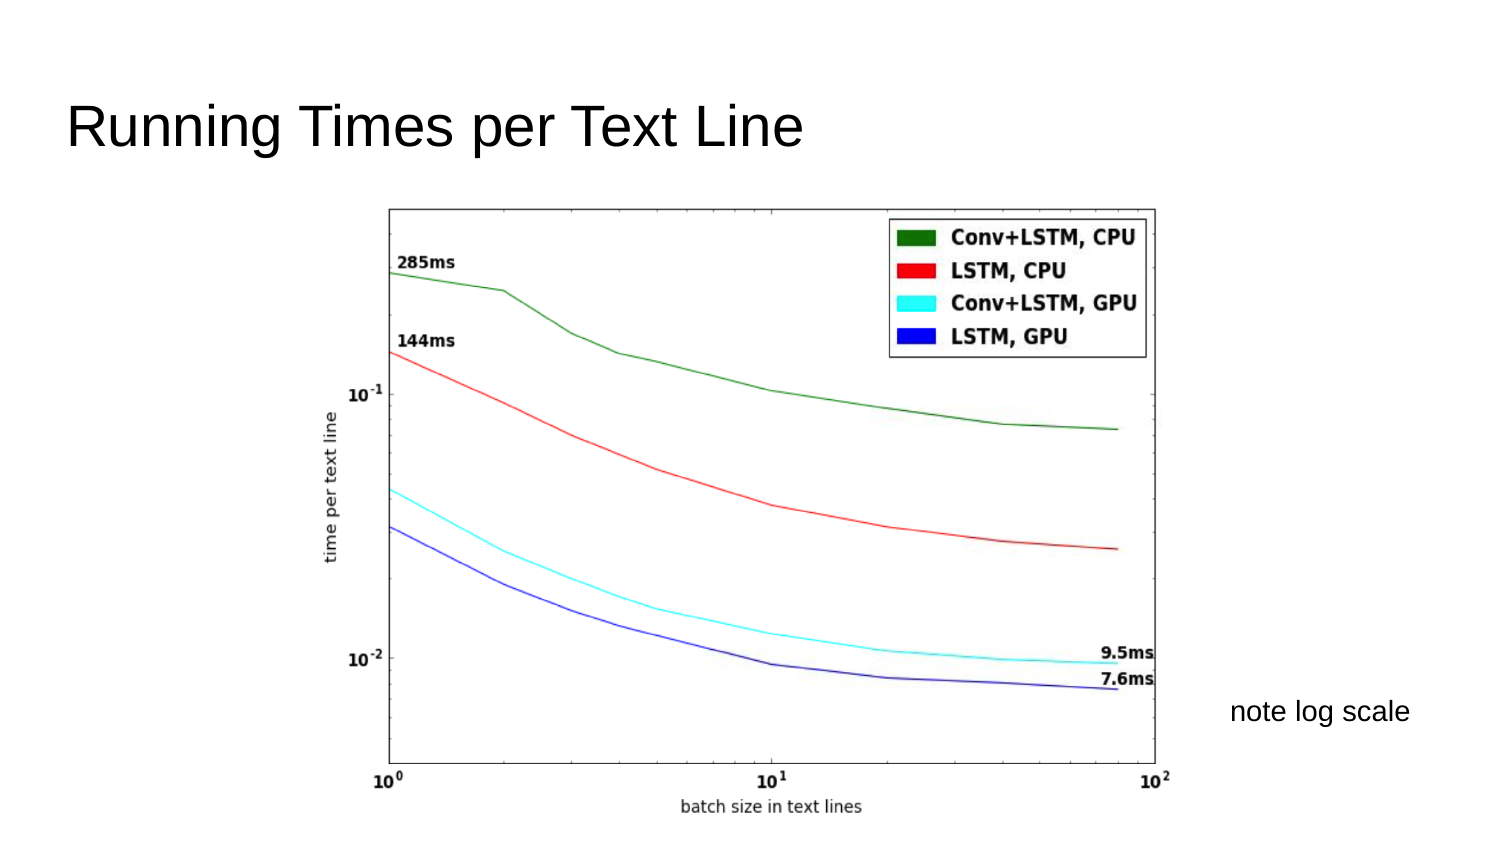

# Running Times per Text Line
note log scale